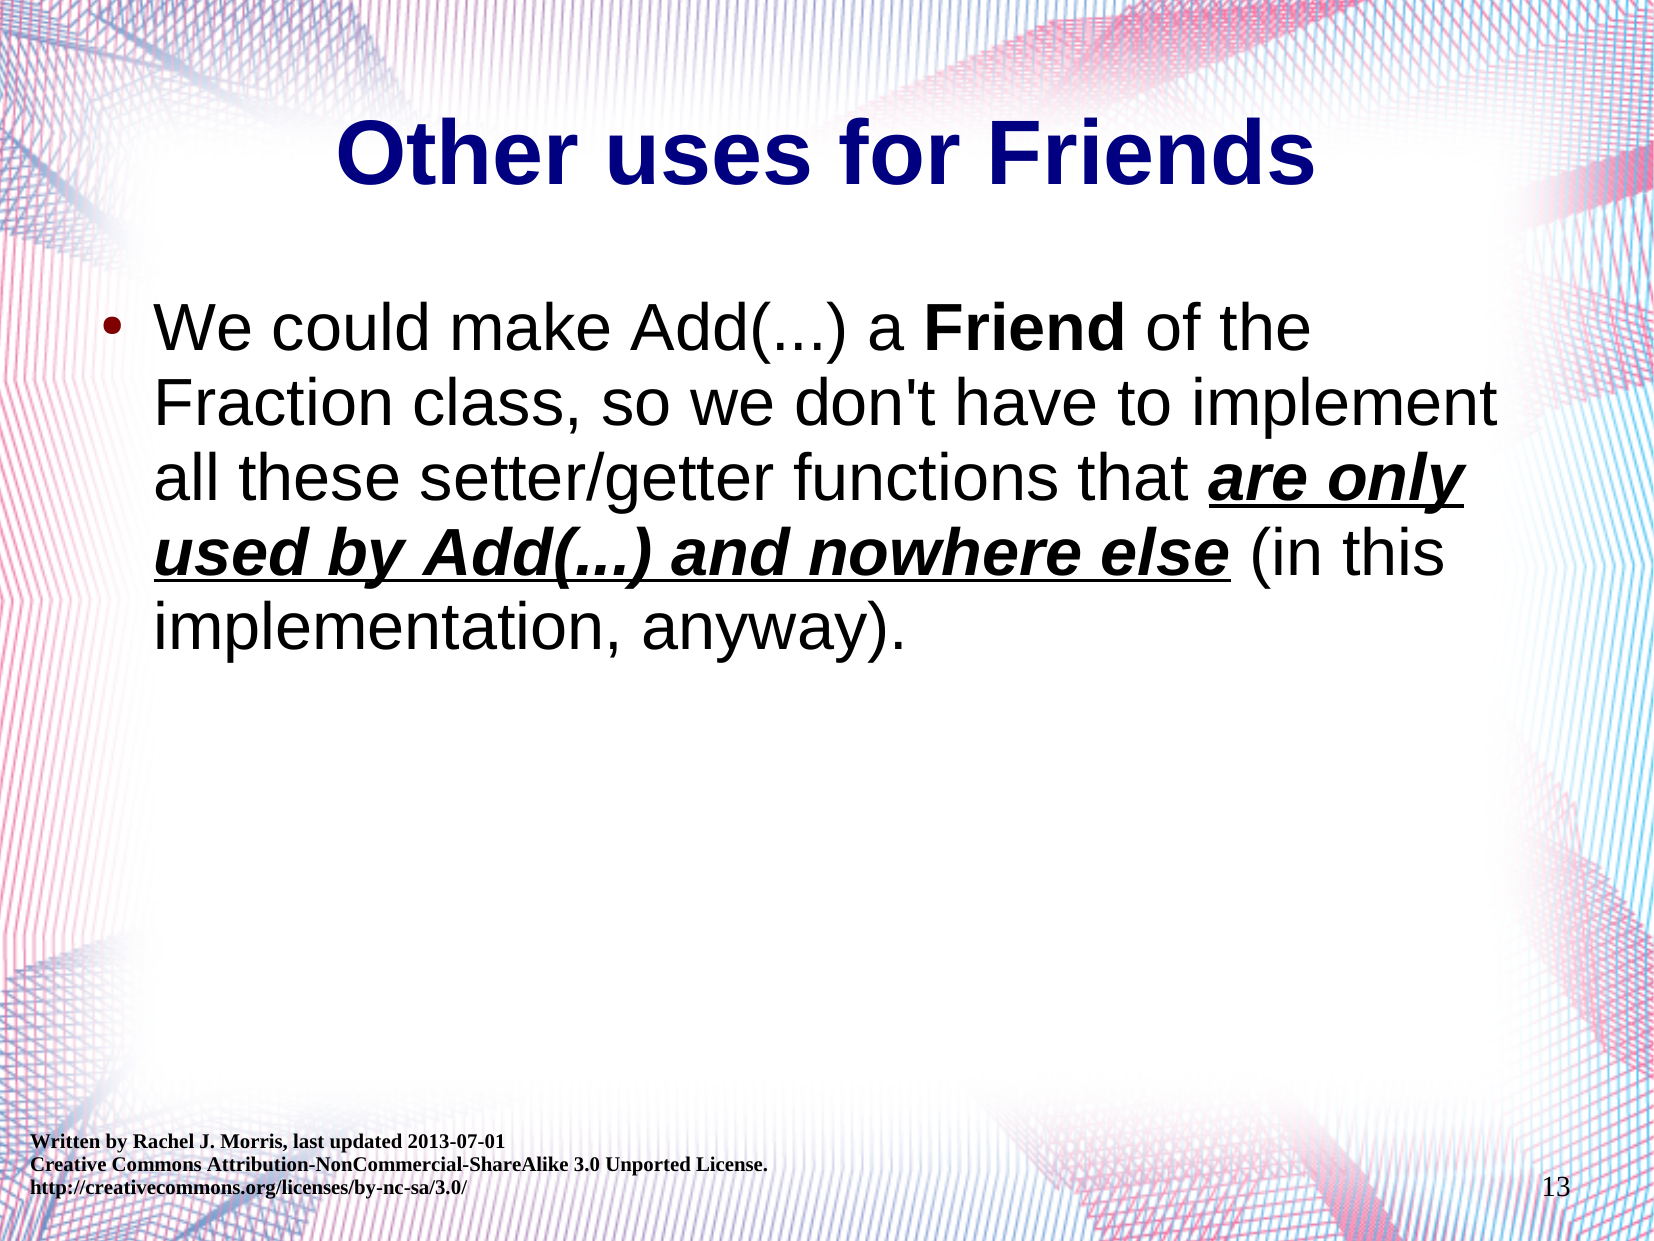

# Other uses for Friends
We could make Add(...) a Friend of the Fraction class, so we don't have to implement all these setter/getter functions that are only used by Add(...) and nowhere else (in this implementation, anyway).
13